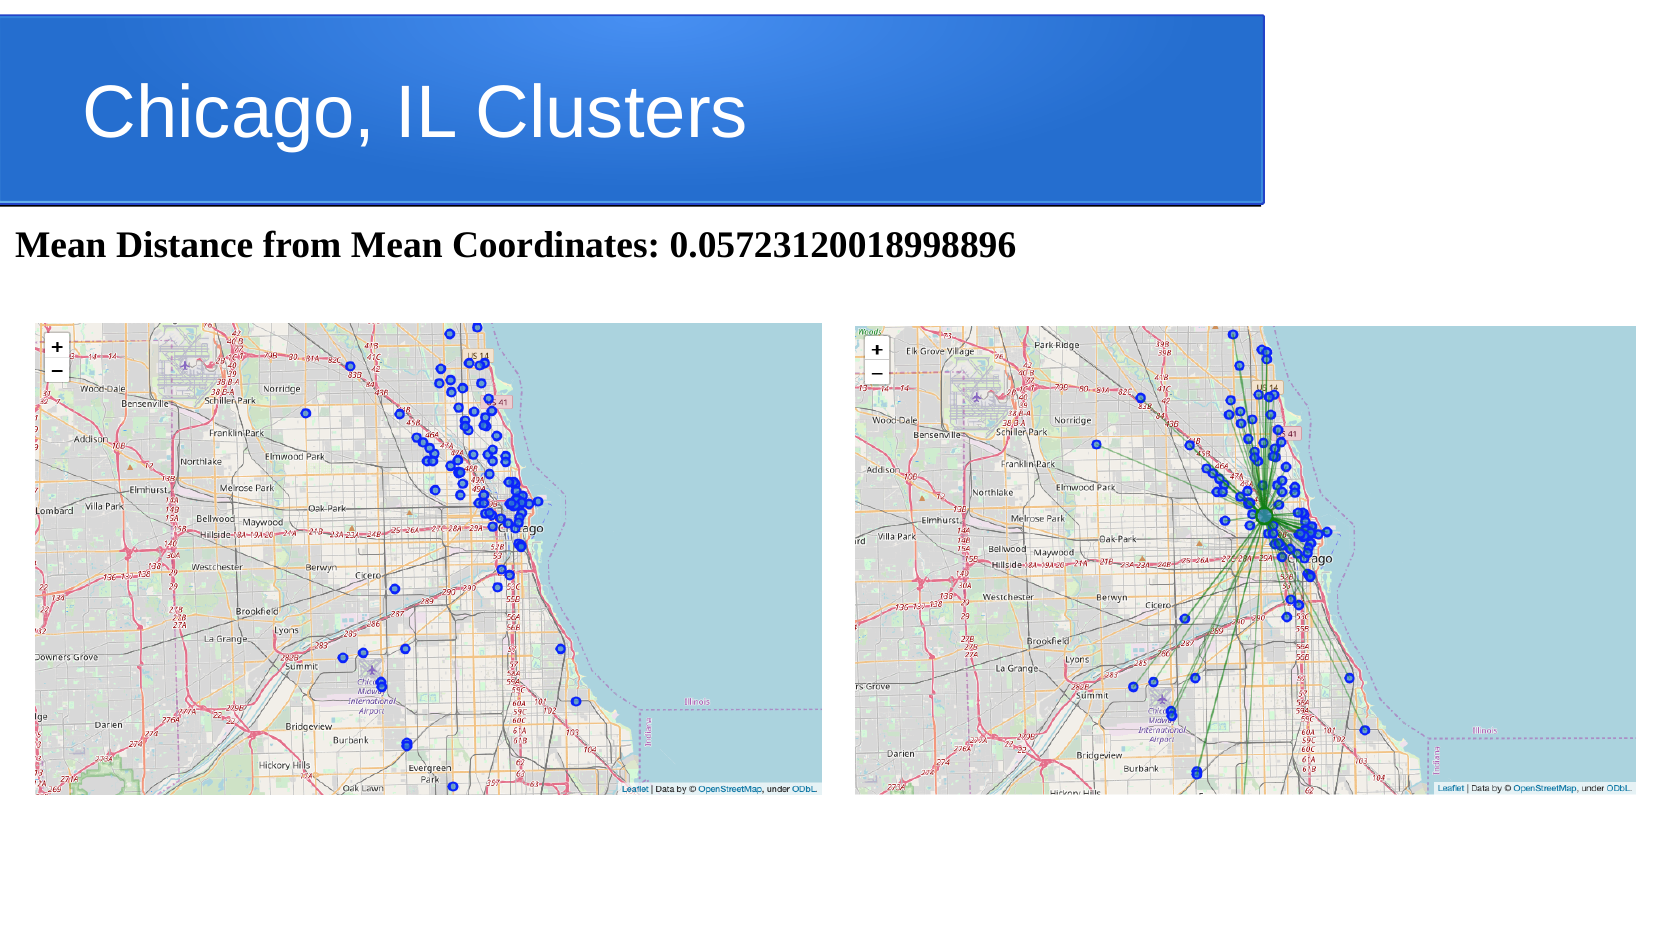

# Chicago, IL Clusters
Mean Distance from Mean Coordinates: 0.05723120018998896